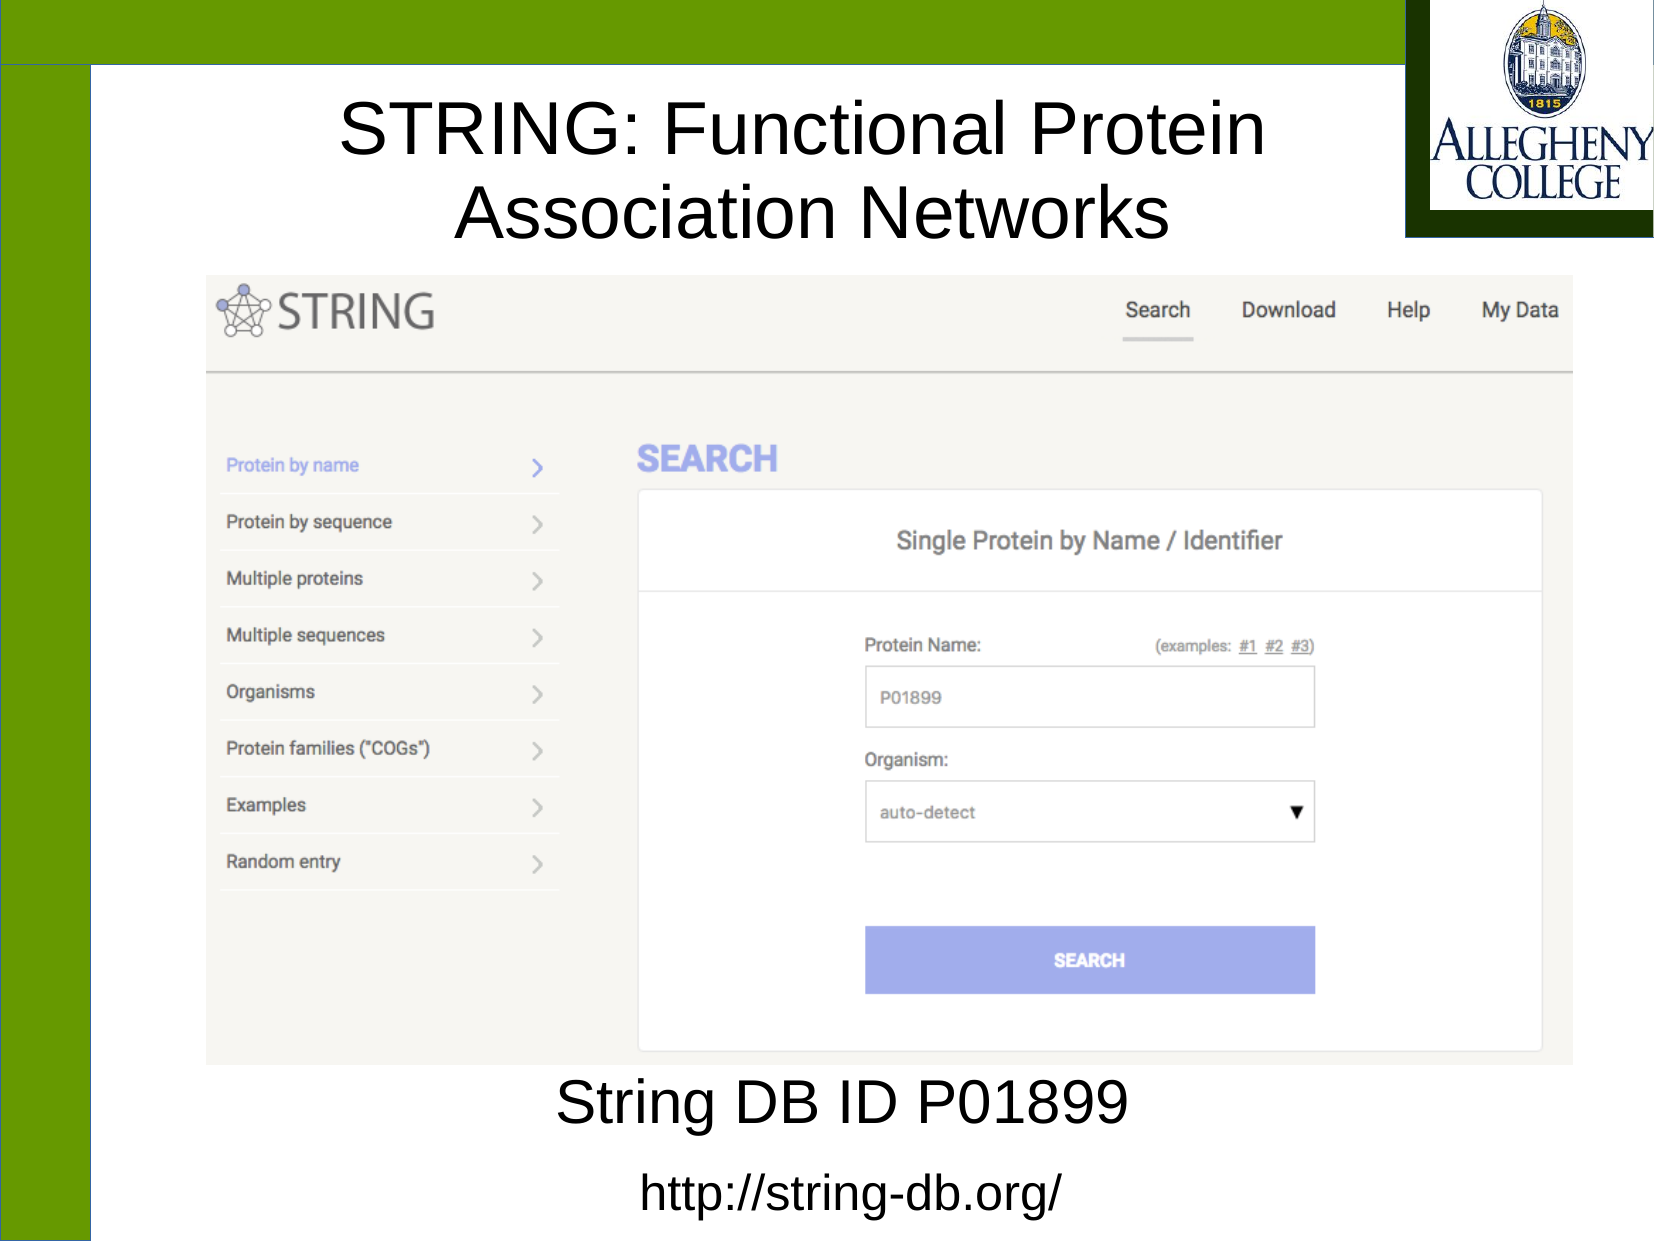

# STRING: Functional Protein Association Networks
String DB ID P01899
 http://string-db.org/
https://string-db.org/